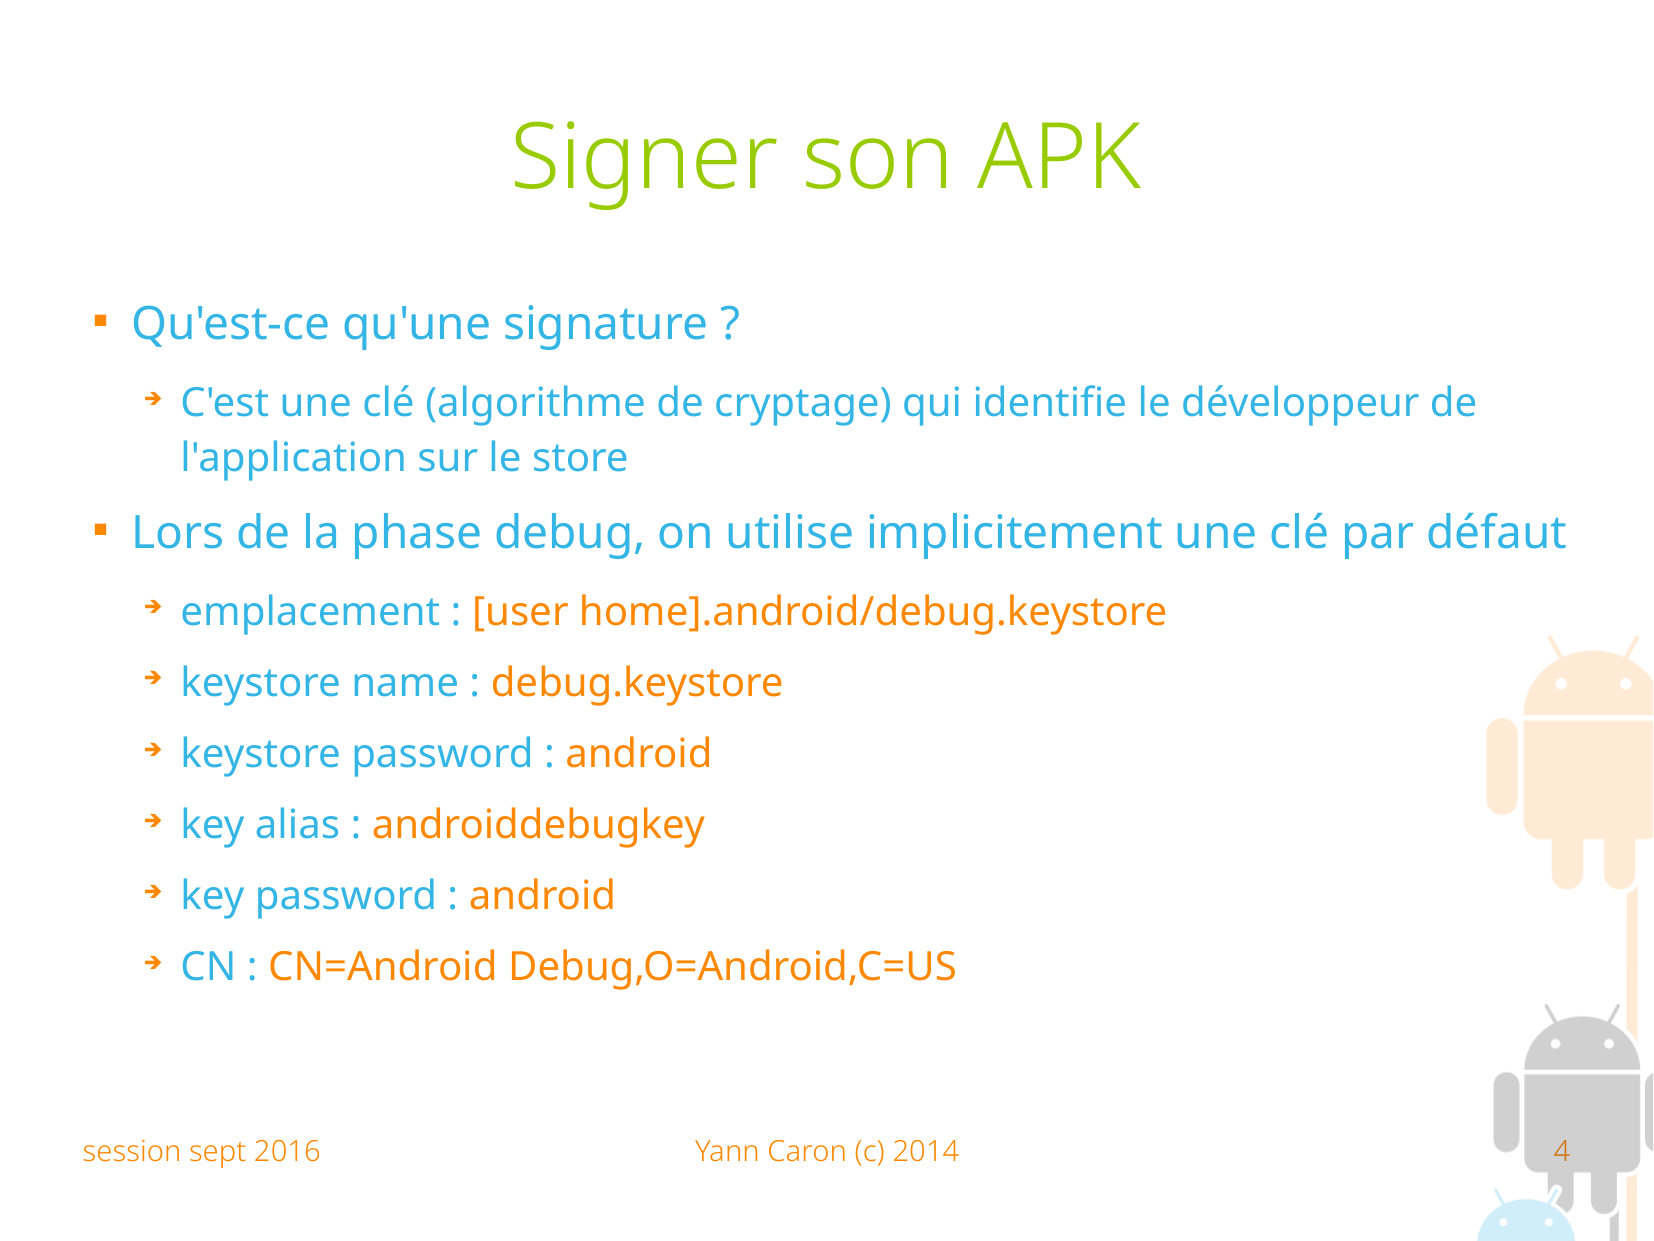

# Signer son APK
Qu'est-ce qu'une signature ?
C'est une clé (algorithme de cryptage) qui identifie le développeur de l'application sur le store
Lors de la phase debug, on utilise implicitement une clé par défaut
emplacement : [user home].android/debug.keystore
keystore name : debug.keystore
keystore password : android
key alias : androiddebugkey
key password : android
CN : CN=Android Debug,O=Android,C=US
session sept 2016
Yann Caron (c) 2014
4